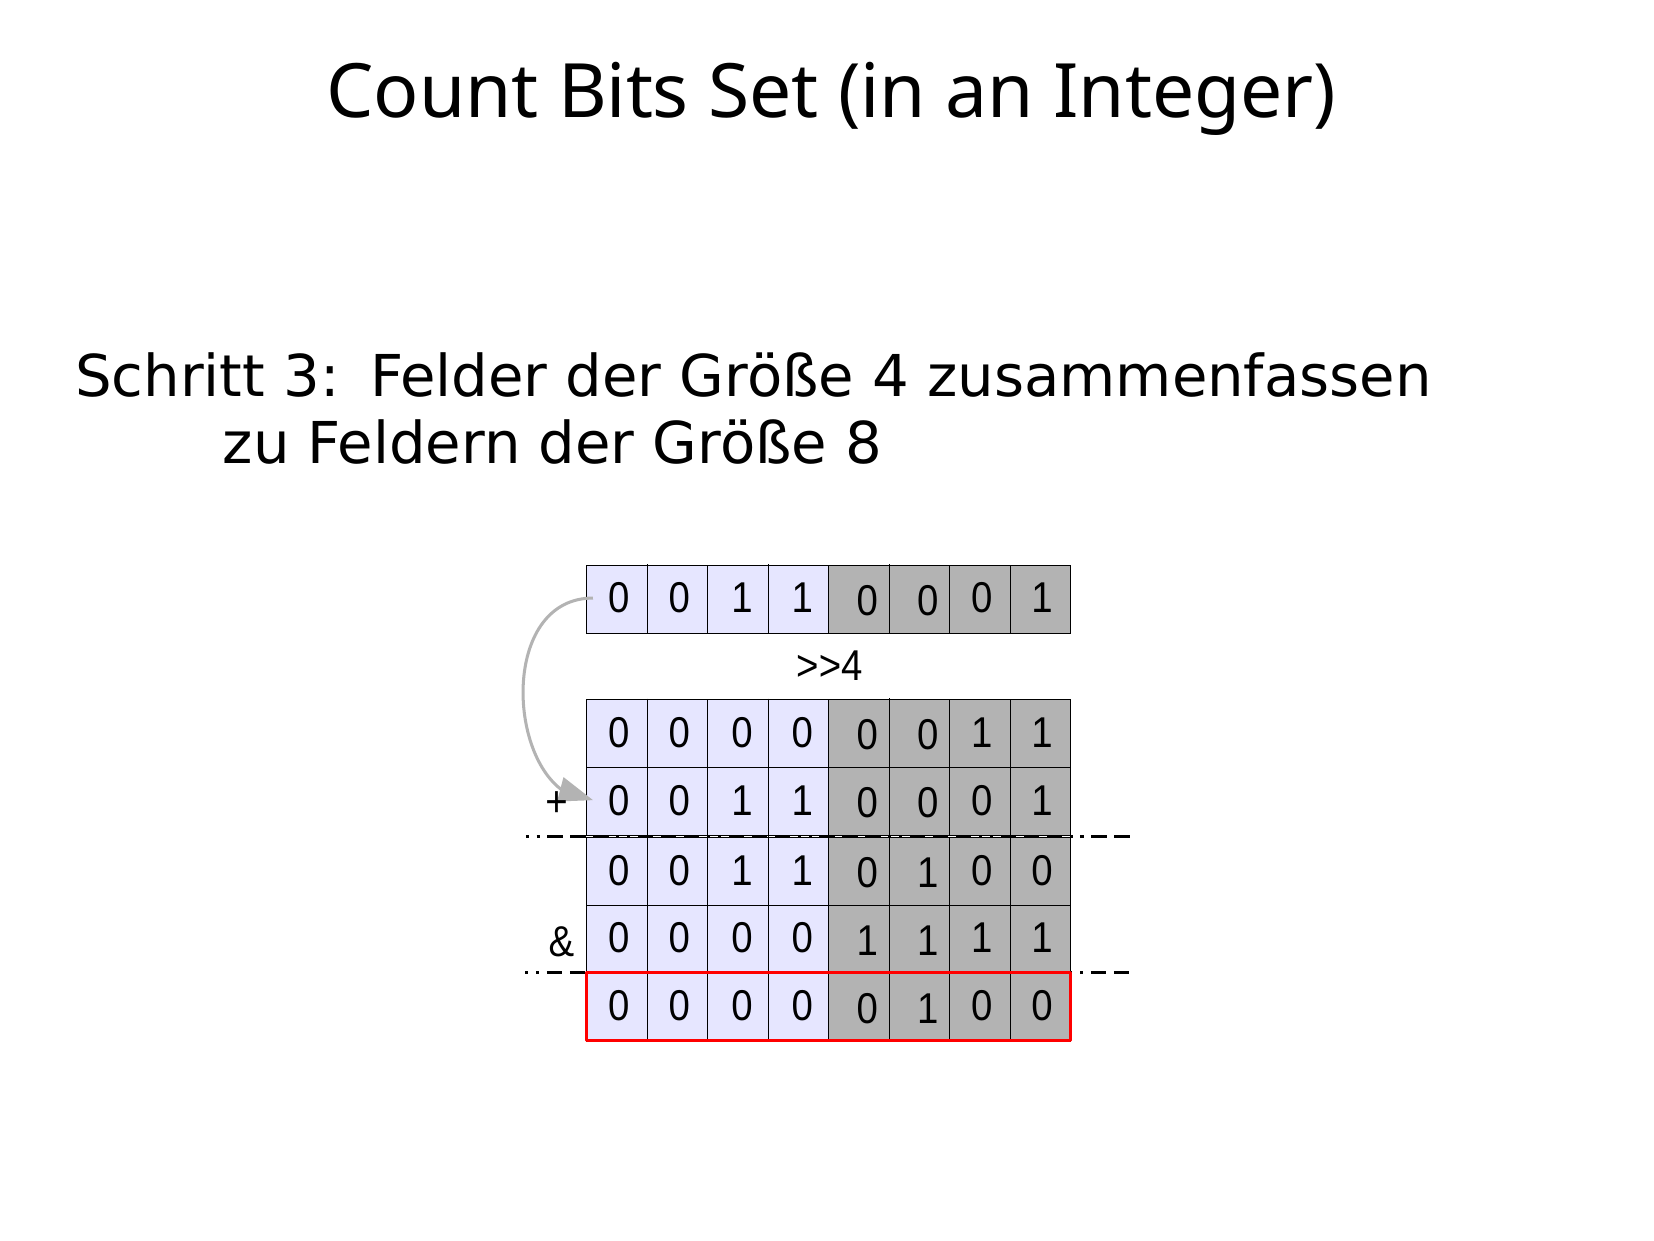

Count Bits Set (in an Integer)
Schritt 3:	Felder der Größe 4 zusammenfassen
		zu Feldern der Größe 8